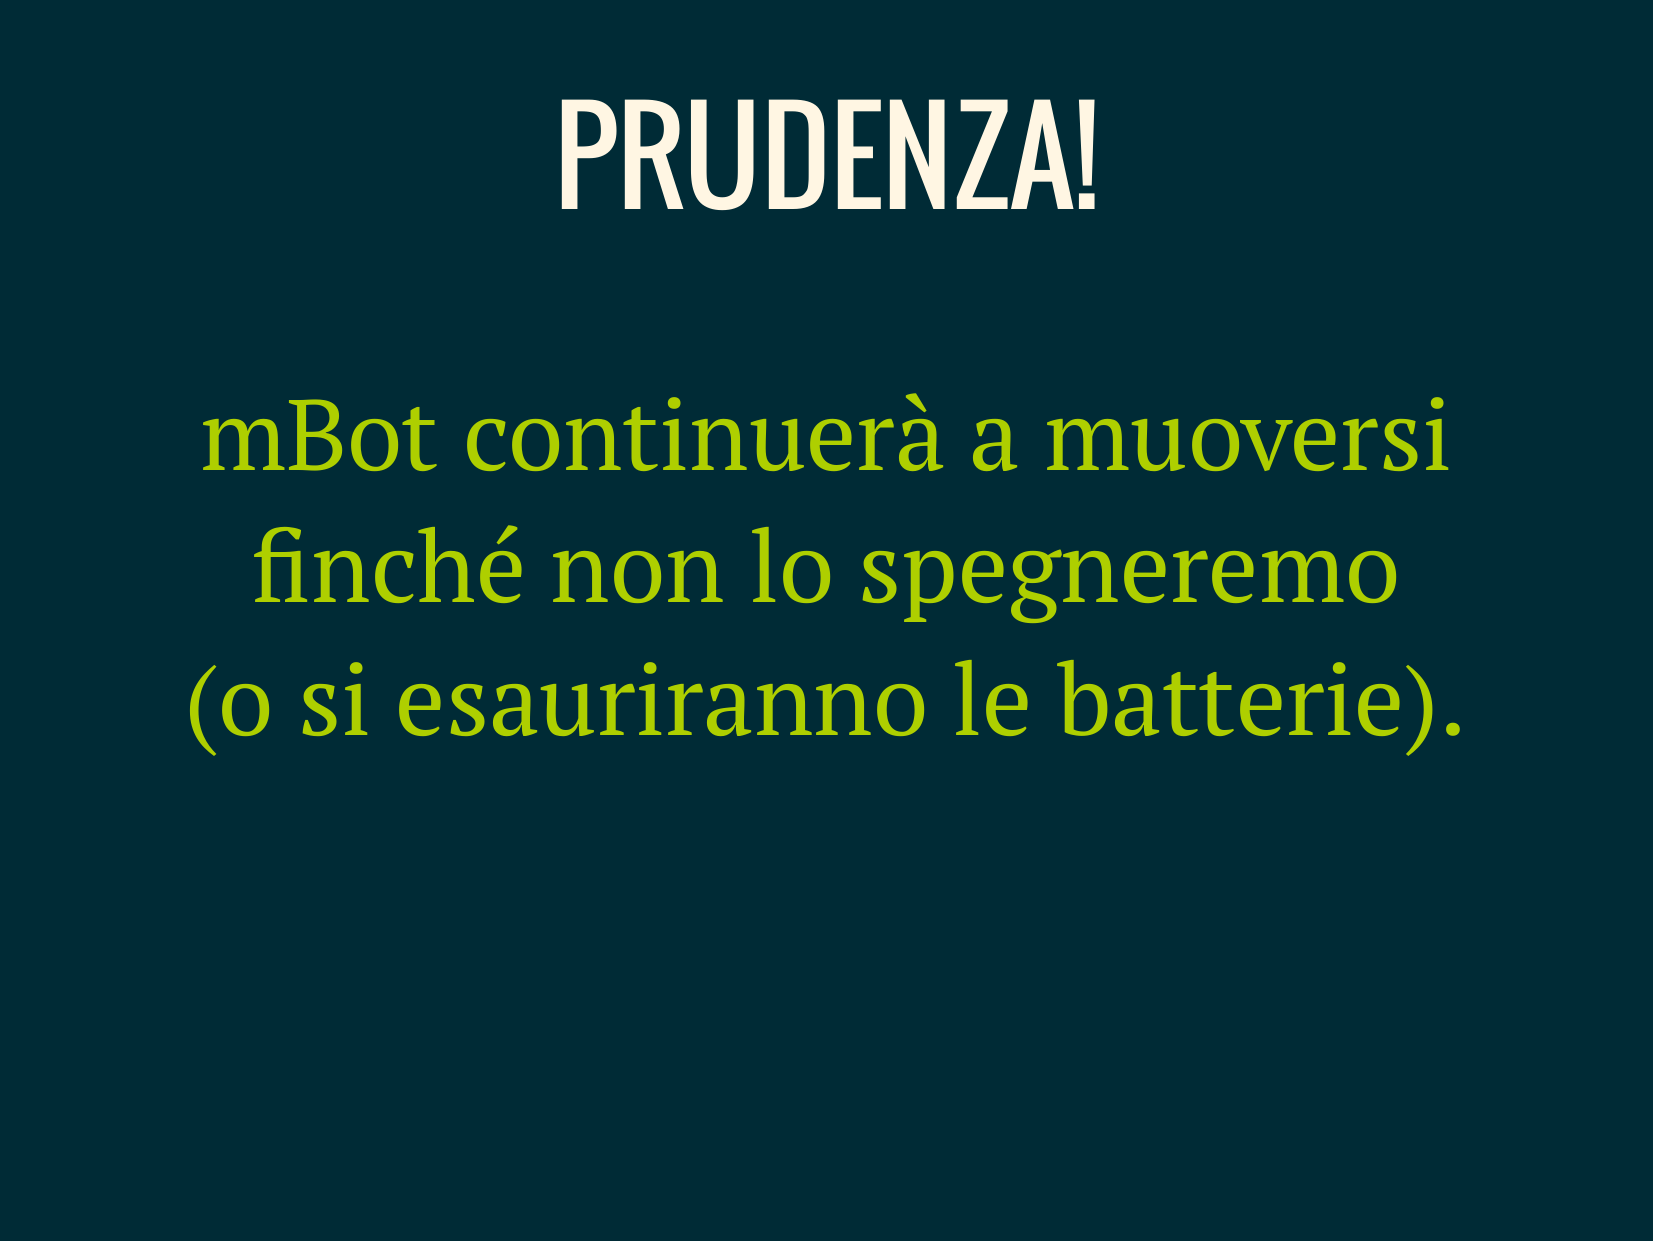

# Prudenza!
mBot continuerà a muoversi
finché non lo spegneremo
(o si esauriranno le batterie).